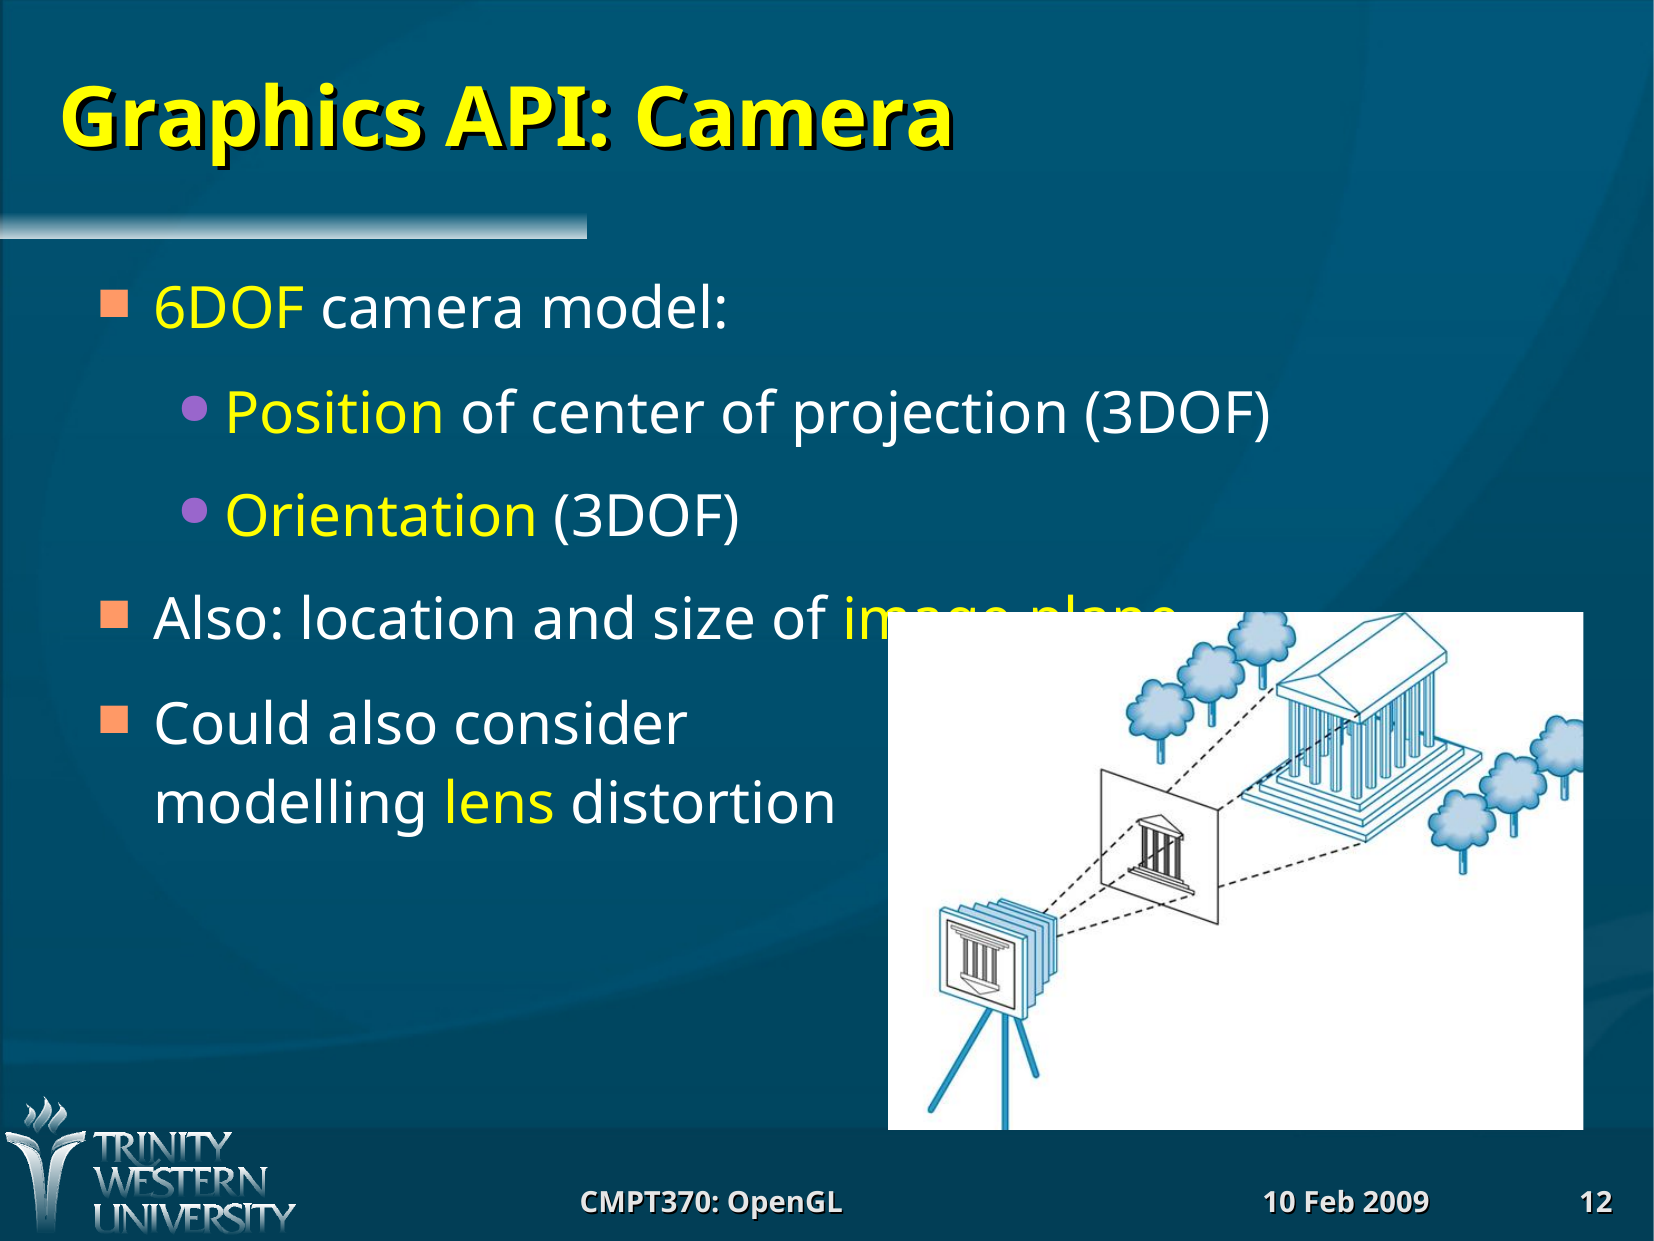

# Graphics API: Camera
6DOF camera model:
Position of center of projection (3DOF)
Orientation (3DOF)
Also: location and size of image plane
Could also consider
modelling lens distortion
CMPT370: OpenGL
10 Feb 2009
12